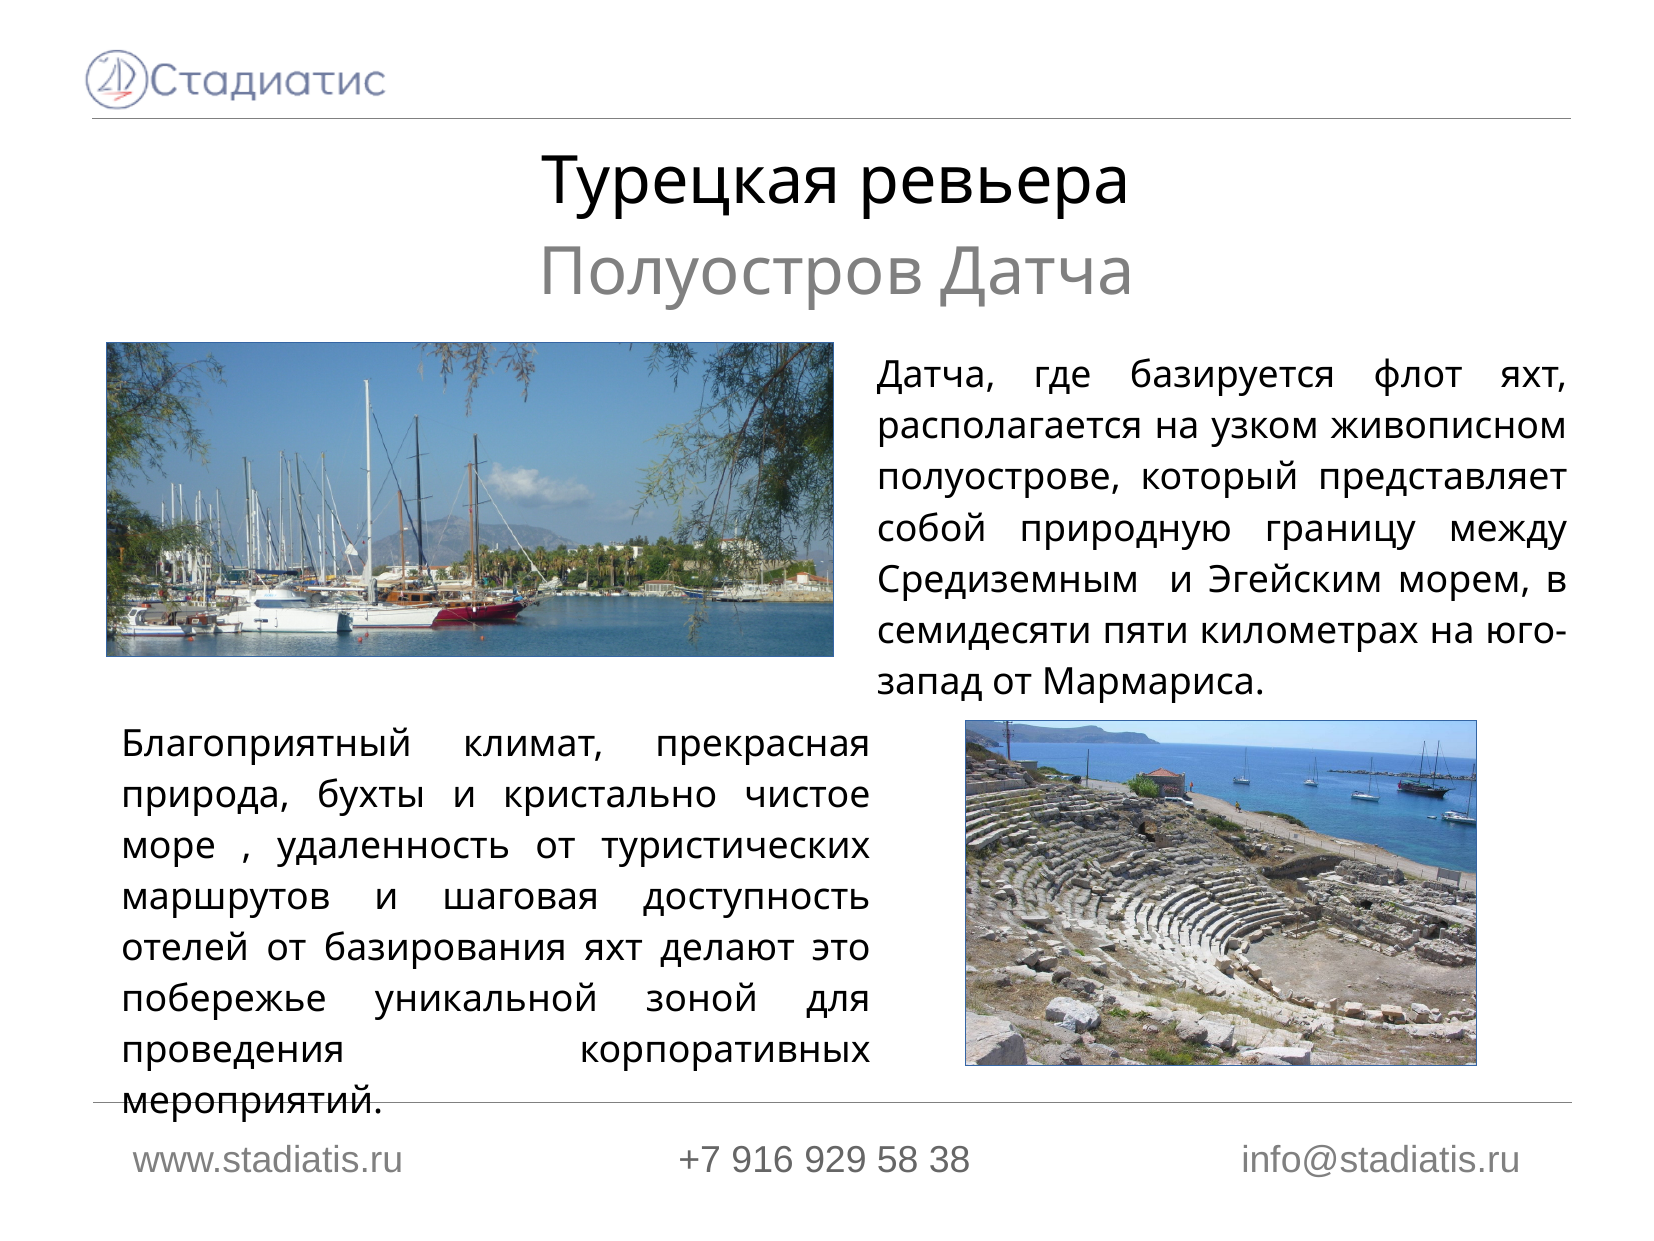

Турецкая ревьера
Полуостров Датча
Датча, где базируется флот яхт, располагается на узком живописном полуострове, который представляет собой природную границу между Средиземным и Эгейским морем, в семидесяти пяти километрах на юго-запад от Мармариса.
Благоприятный климат, прекрасная природа, бухты и кристально чистое море , удаленность от туристических маршрутов и шаговая доступность отелей от базирования яхт делают это побережье уникальной зоной для проведения корпоративных мероприятий.
www.stadiatis.ru
+7 916 929 58 38
info@stadiatis.ru